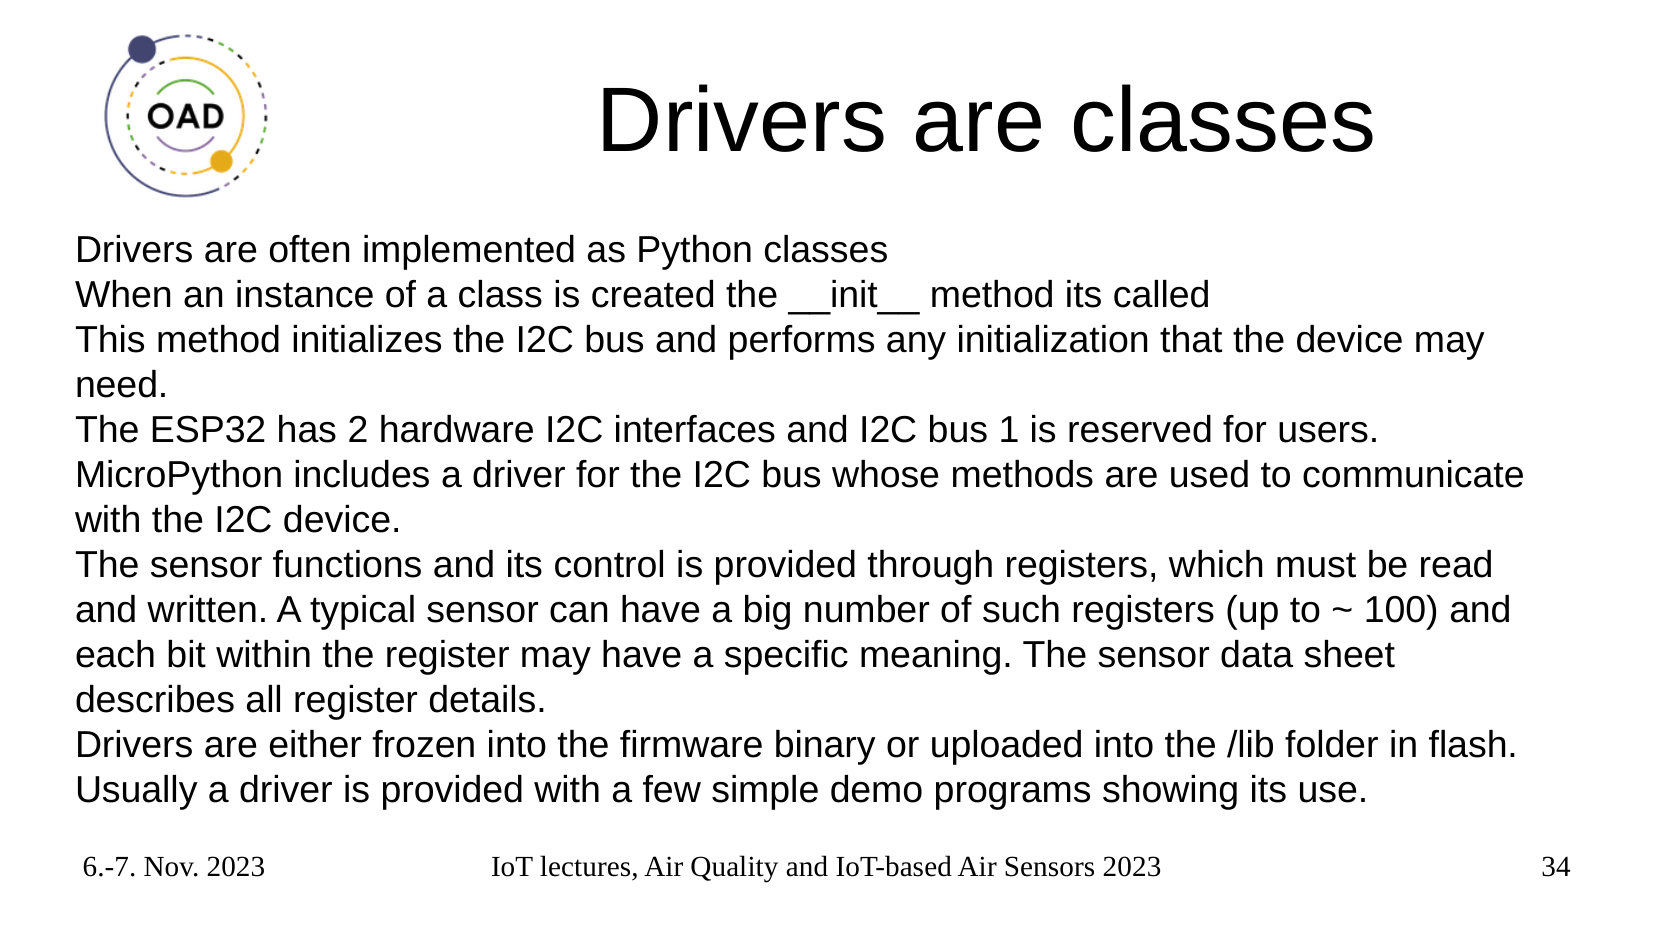

# Drivers are classes
Drivers are often implemented as Python classes
When an instance of a class is created the __init__ method its called
This method initializes the I2C bus and performs any initialization that the device may need.
The ESP32 has 2 hardware I2C interfaces and I2C bus 1 is reserved for users.
MicroPython includes a driver for the I2C bus whose methods are used to communicate with the I2C device.
The sensor functions and its control is provided through registers, which must be read and written. A typical sensor can have a big number of such registers (up to ~ 100) and each bit within the register may have a specific meaning. The sensor data sheet describes all register details.
Drivers are either frozen into the firmware binary or uploaded into the /lib folder in flash.
Usually a driver is provided with a few simple demo programs showing its use.
6.-7. Nov. 2023
IoT lectures, Air Quality and IoT-based Air Sensors 2023
34